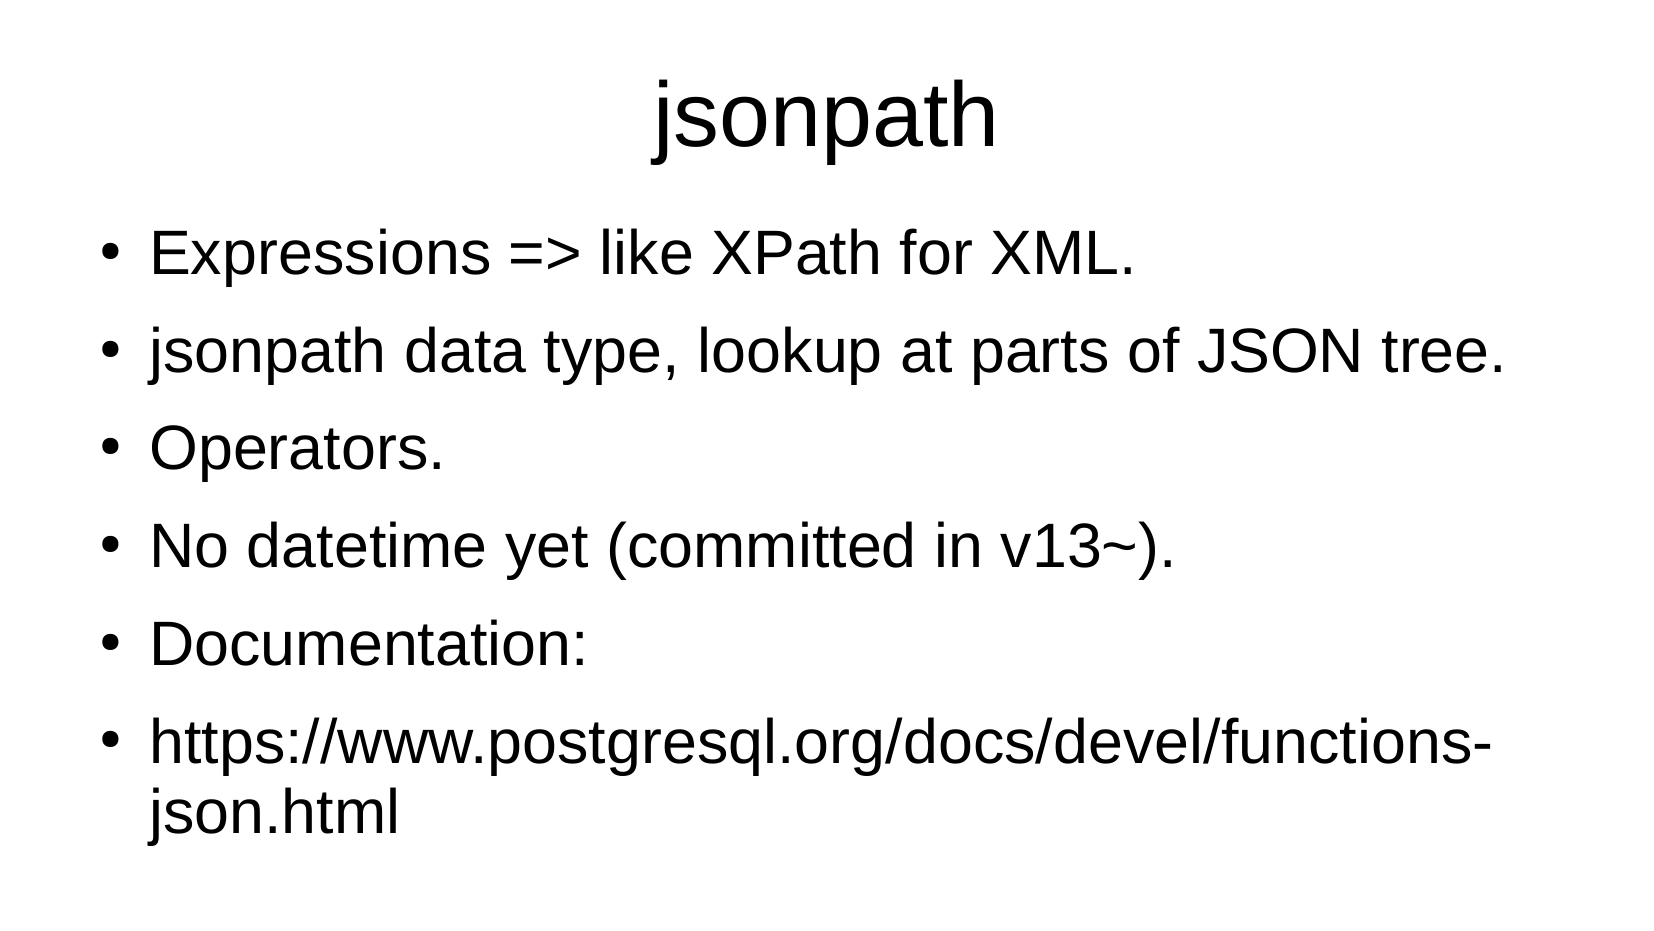

# jsonpath
Expressions => like XPath for XML.
jsonpath data type, lookup at parts of JSON tree.
Operators.
No datetime yet (committed in v13~).
Documentation:
https://www.postgresql.org/docs/devel/functions-json.html